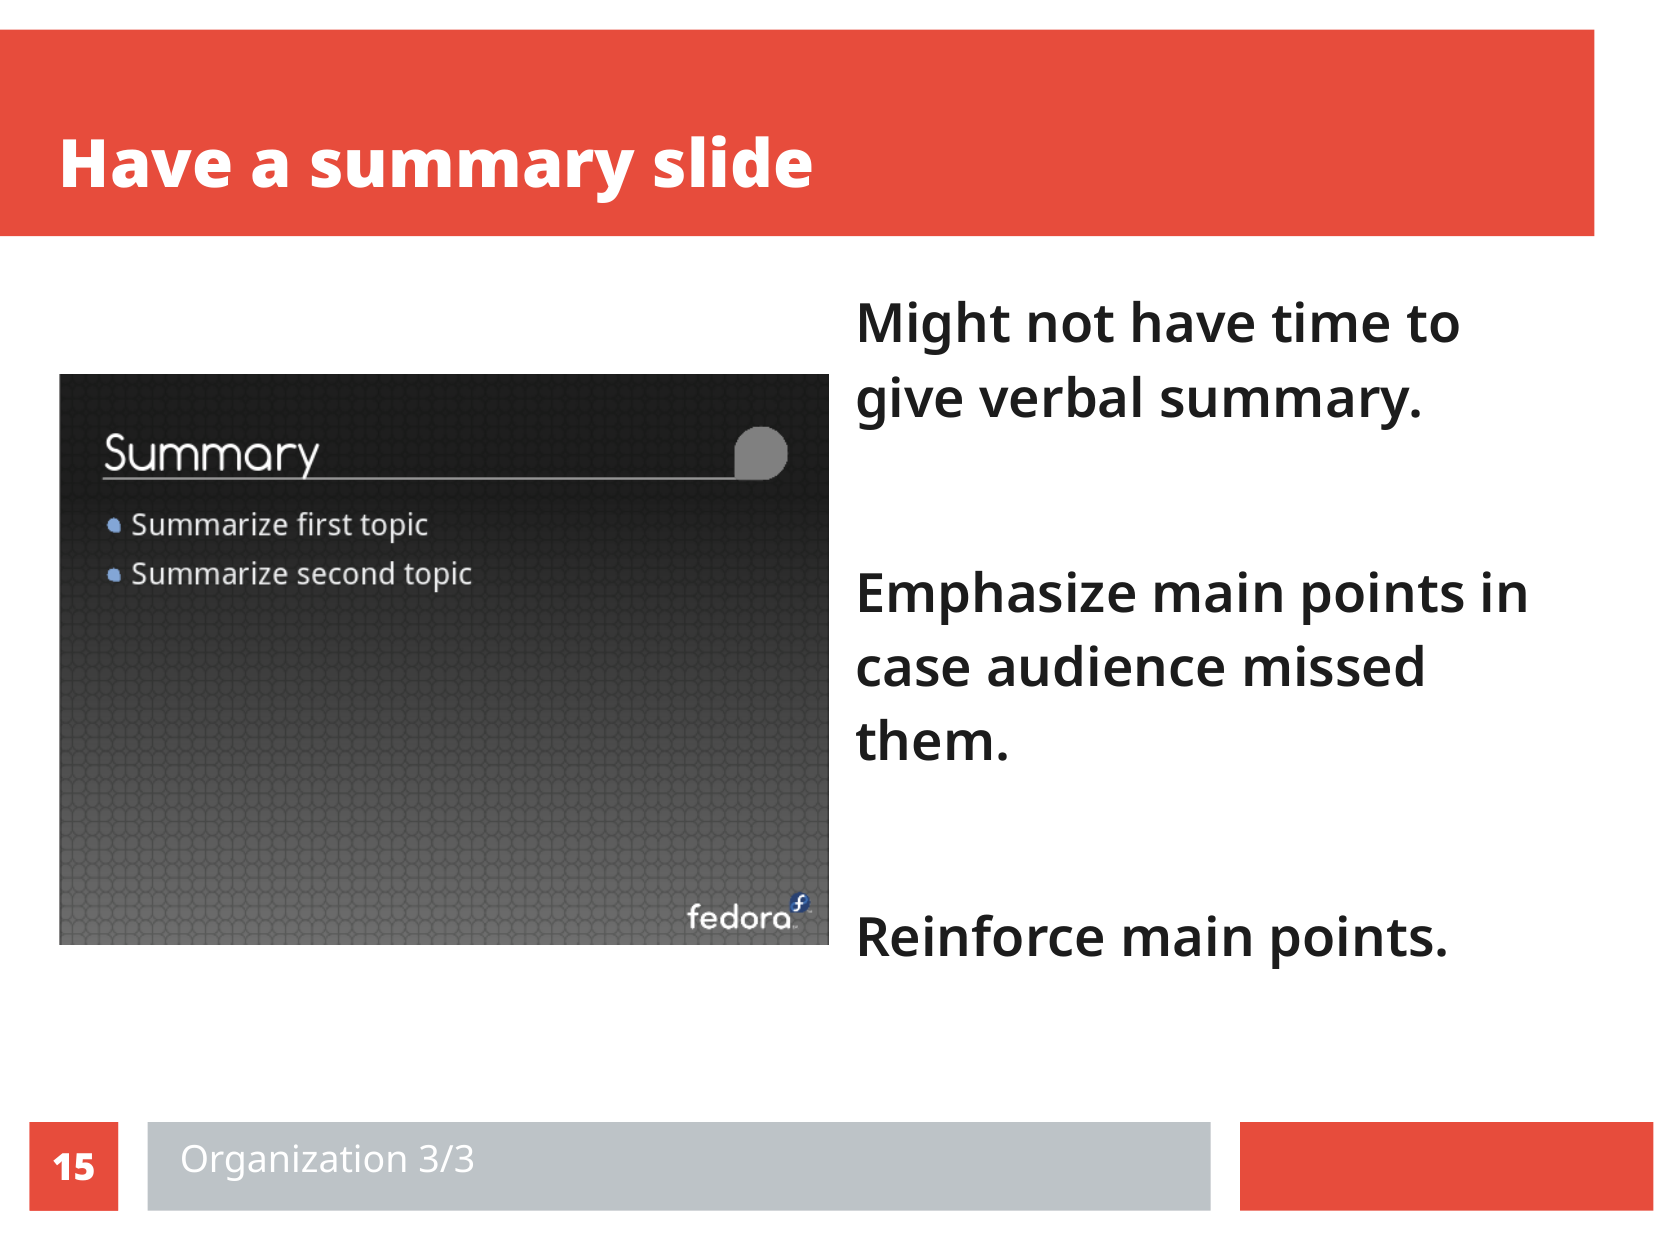

# Have a summary slide
Might not have time to give verbal summary.
Emphasize main points in case audience missed them.
Reinforce main points.
15
Organization 3/3